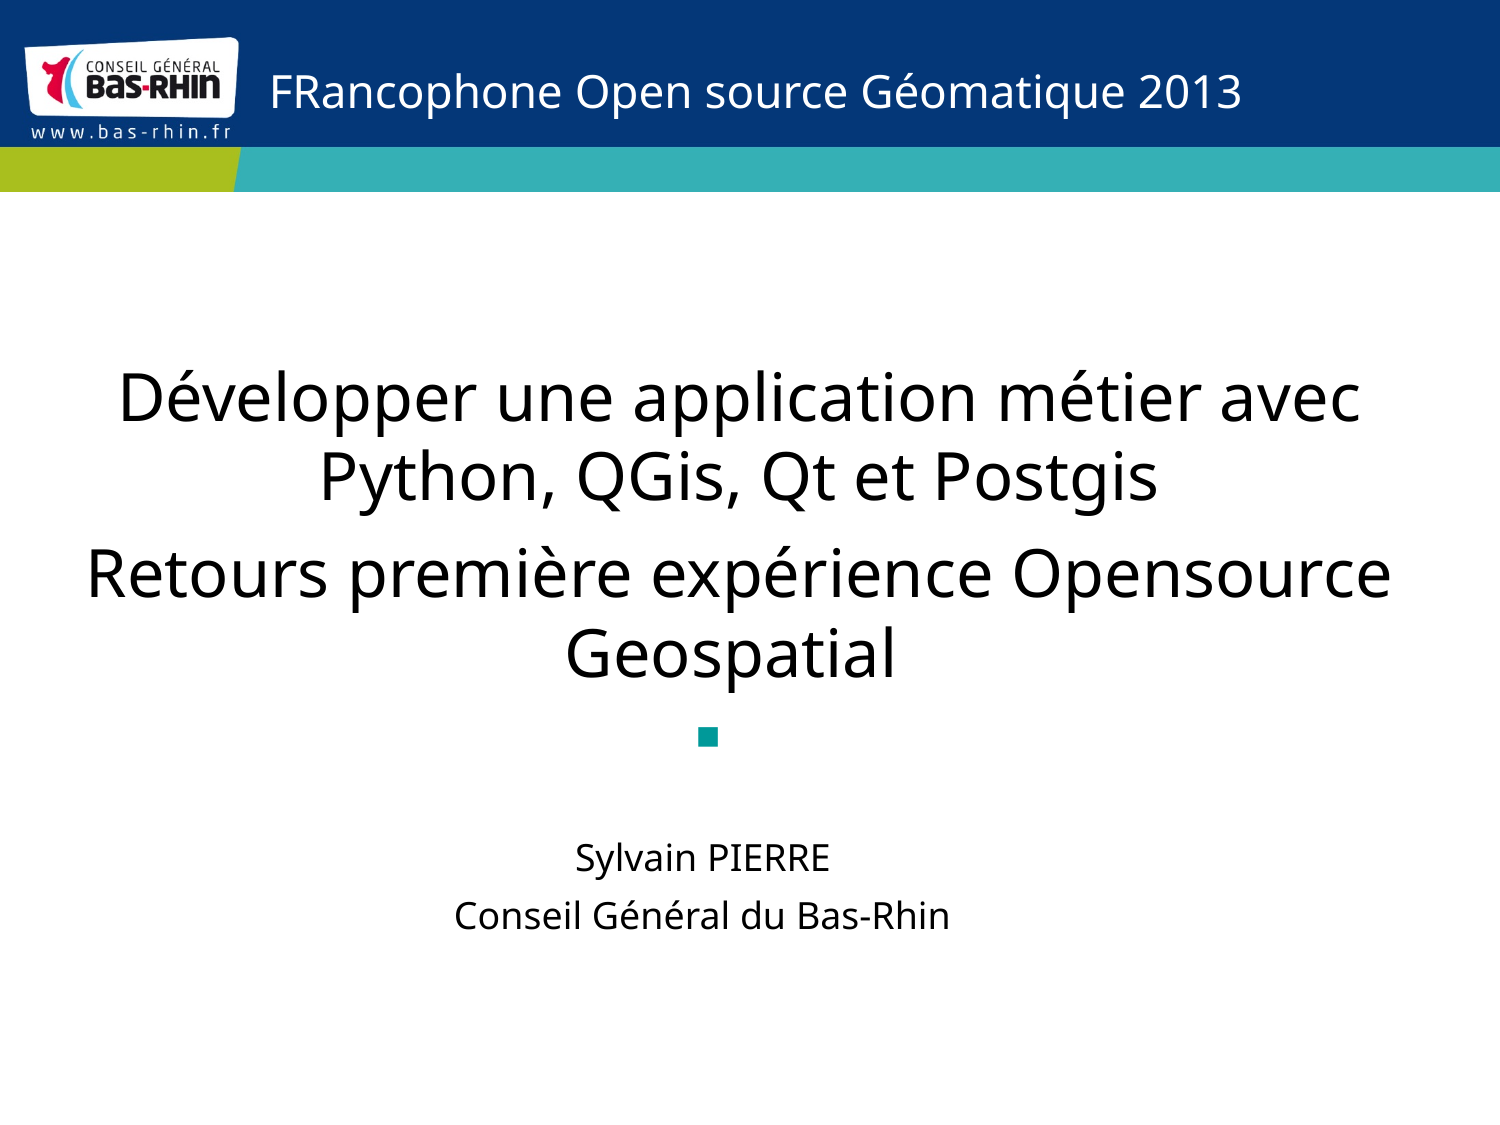

# FRancophone Open source Géomatique 2013
Développer une application métier avec Python, QGis, Qt et Postgis
Retours première expérience Opensource Geospatial
Sylvain PIERRE
Conseil Général du Bas-Rhin